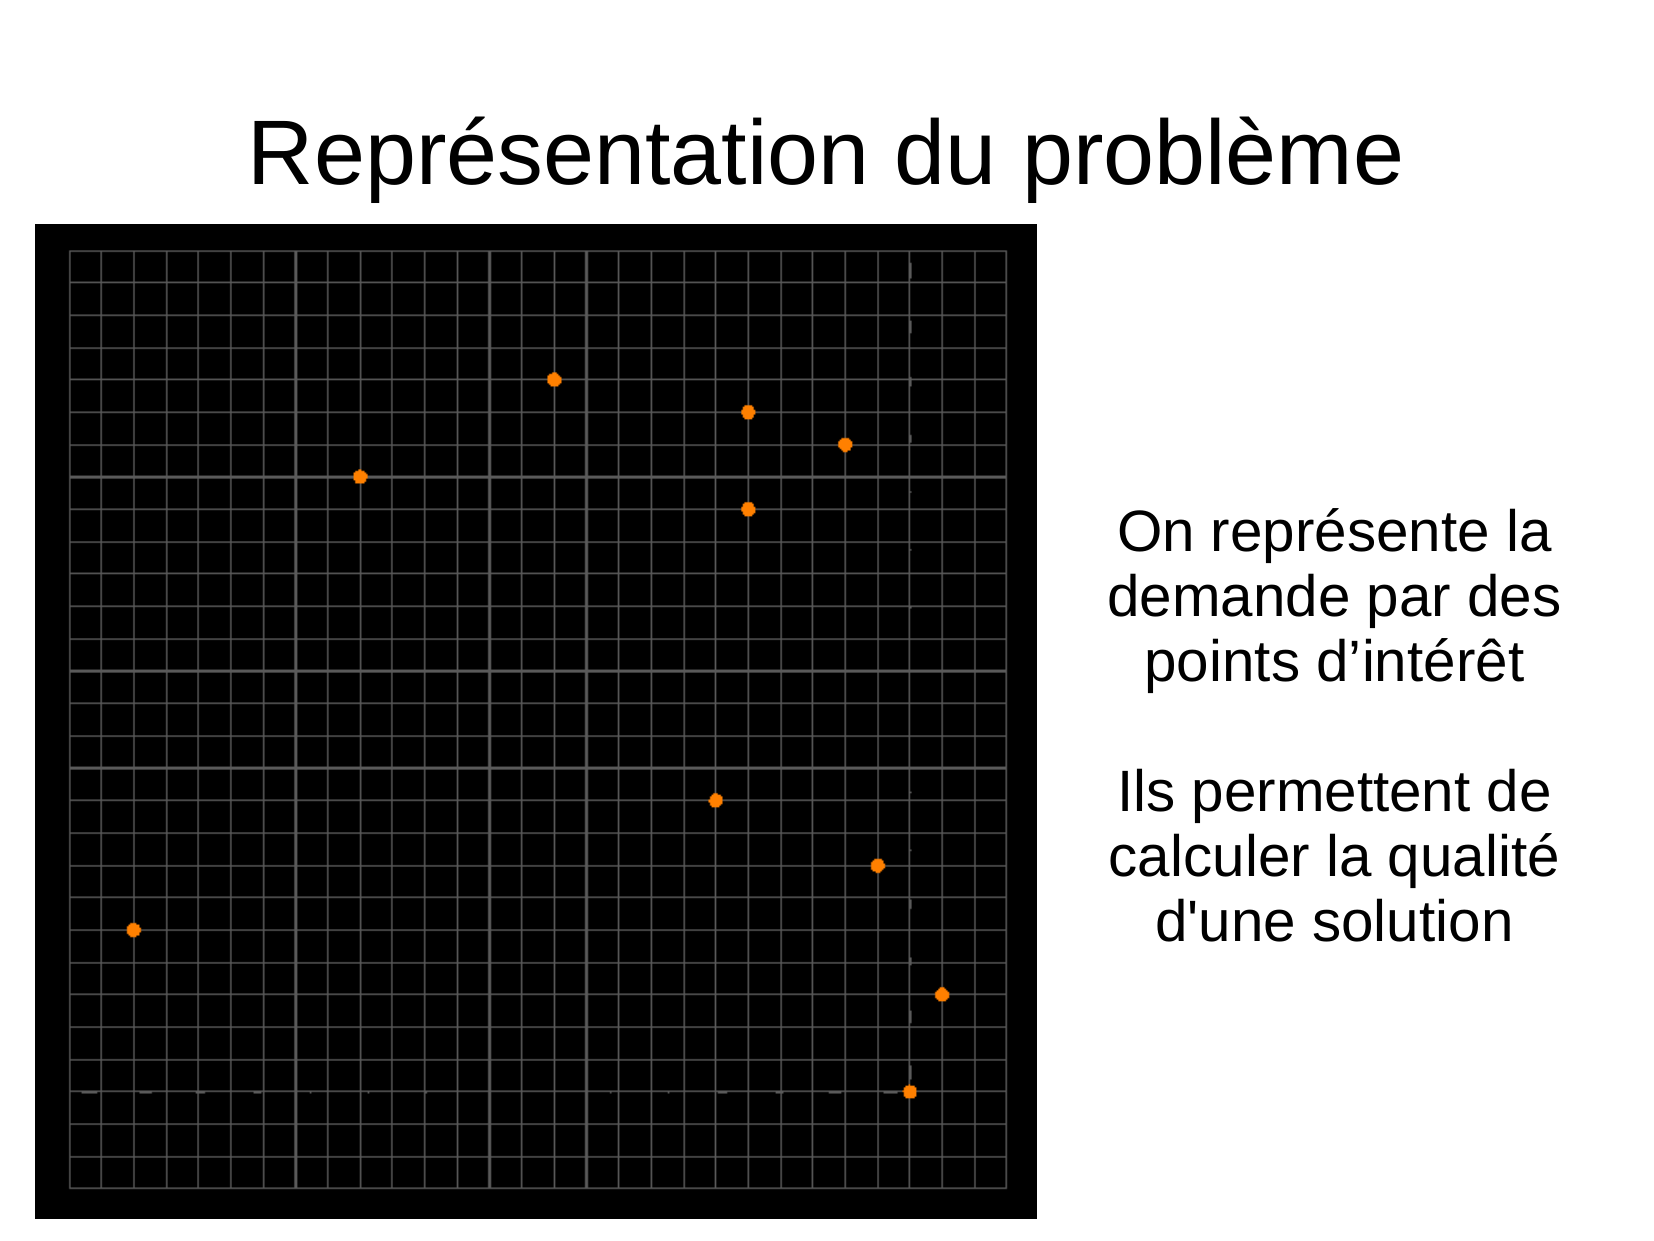

# Représentation du problème
On représente la demande par des points d’intérêt
Ils permettent de calculer la qualité d'une solution